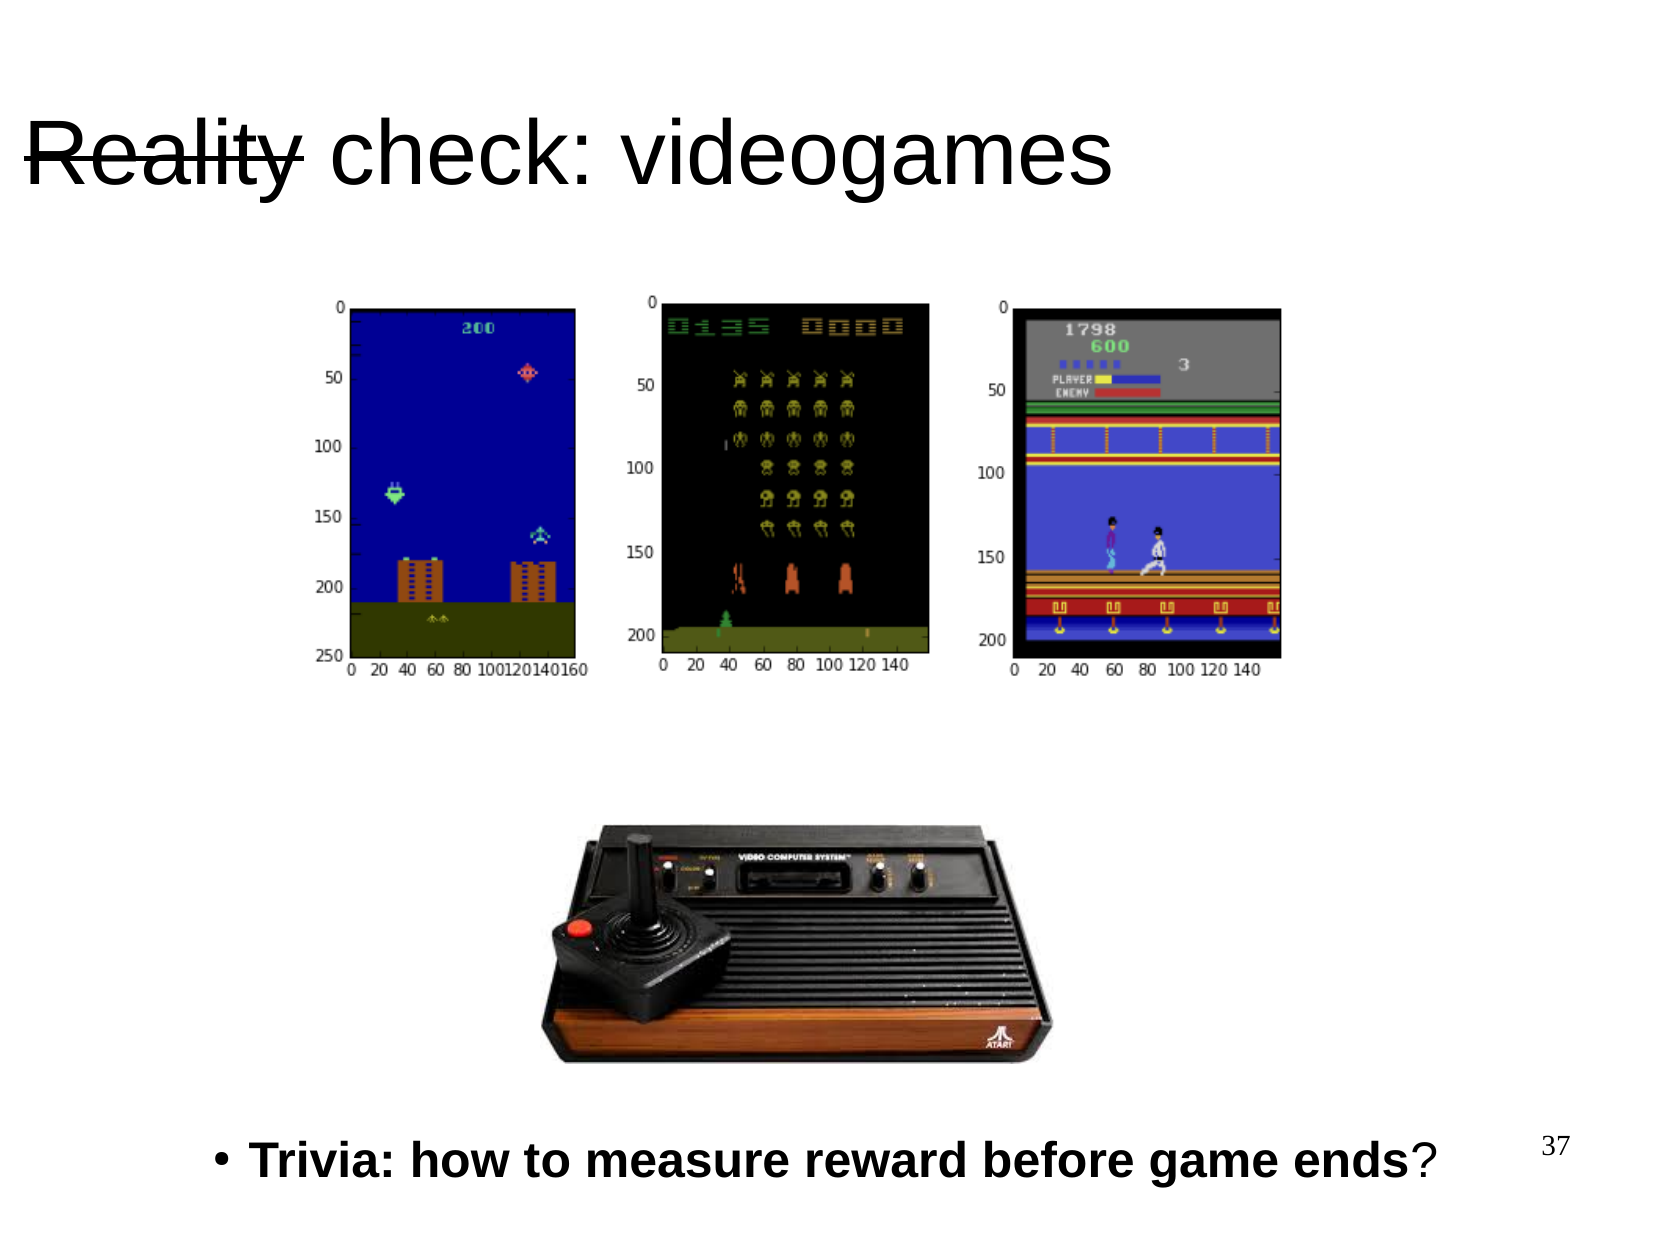

# Reality check: videogames
Trivia: how to measure reward before game ends?
37